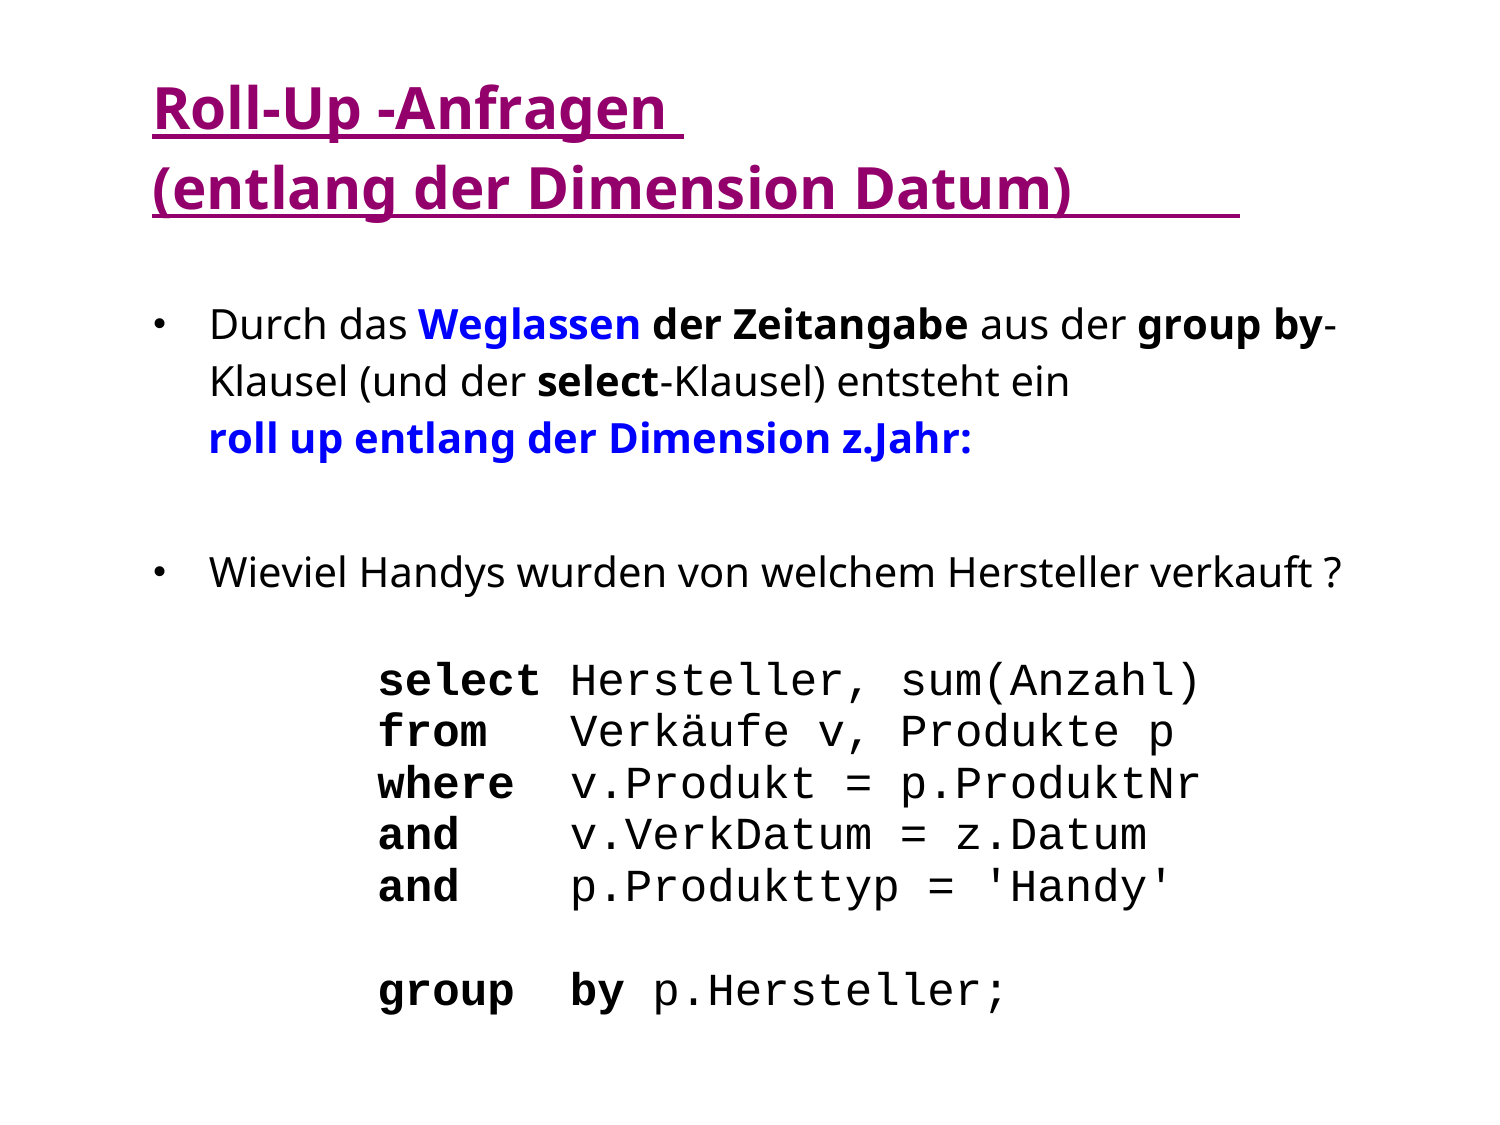

# Roll-Up -Anfragen (entlang der Dimension Datum)
Durch das Weglassen der Zeitangabe aus der group by-Klausel (und der select-Klausel) entsteht ein
roll up entlang der Dimension z.Jahr:
Wieviel Handys wurden von welchem Hersteller verkauft ?
select Hersteller, sum(Anzahl)
from Verkäufe v, Produkte p
where v.Produkt = p.ProduktNr
and v.VerkDatum = z.Datum
and p.Produkttyp = 'Handy'
group by p.Hersteller;